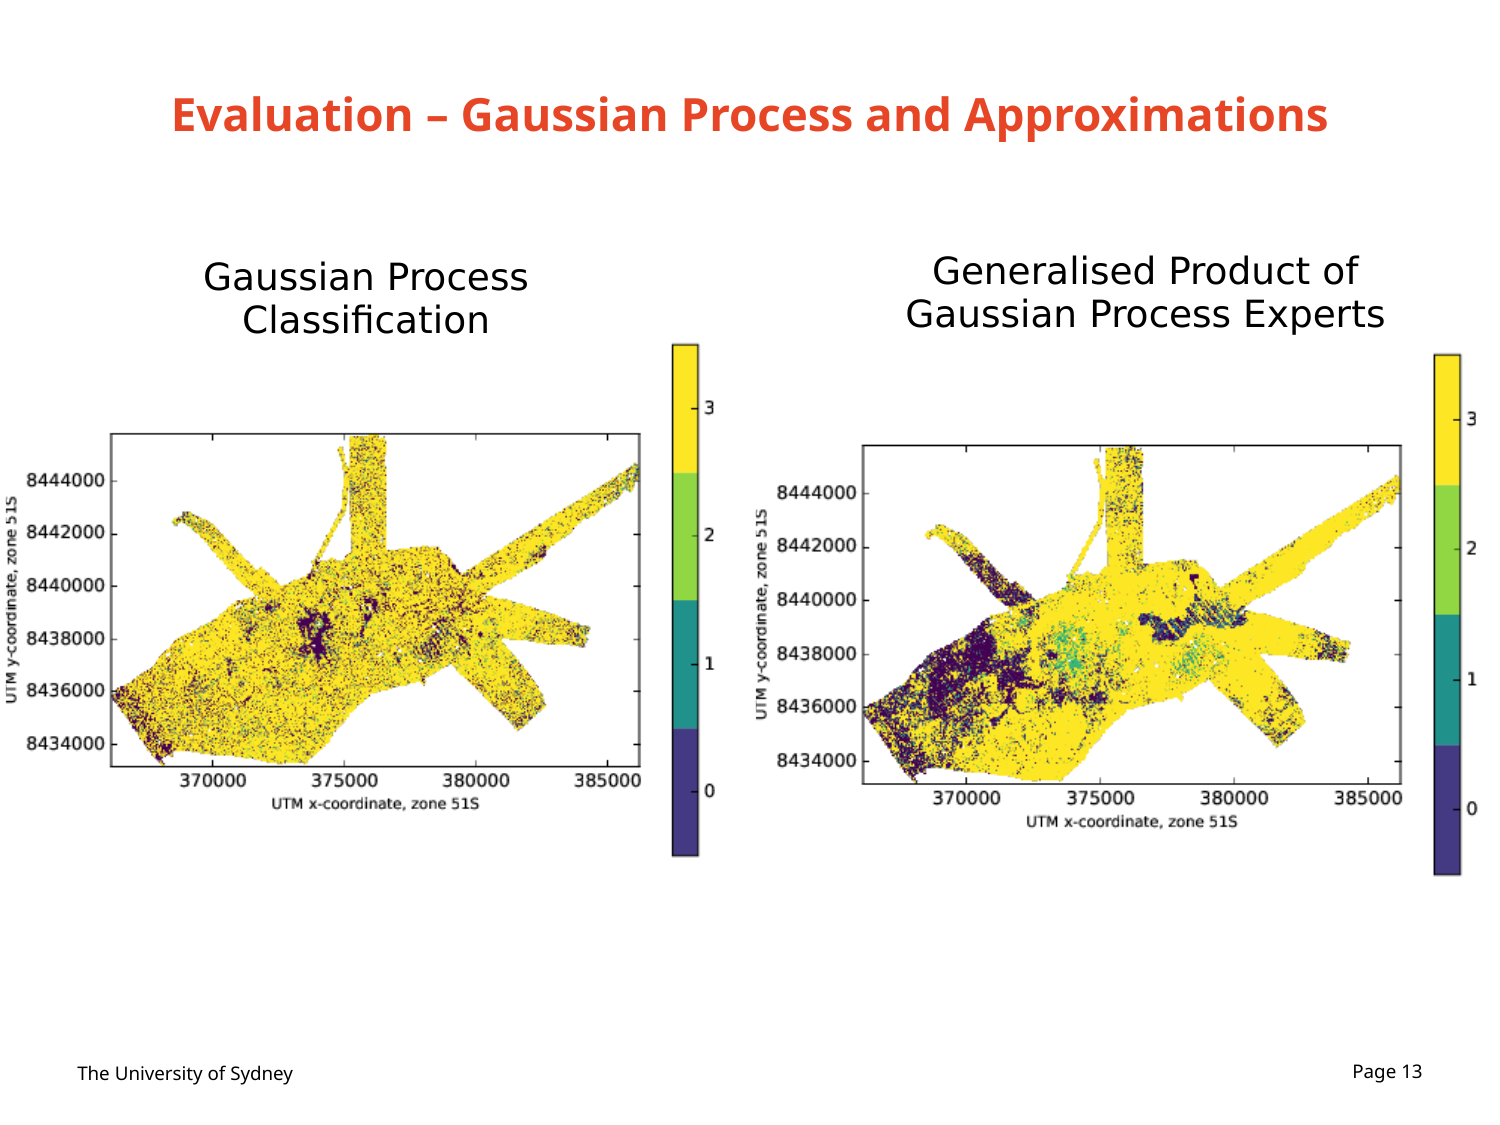

# Evaluation – Gaussian Process and Approximations
Generalised Product of Gaussian Process Experts
Gaussian Process Classification